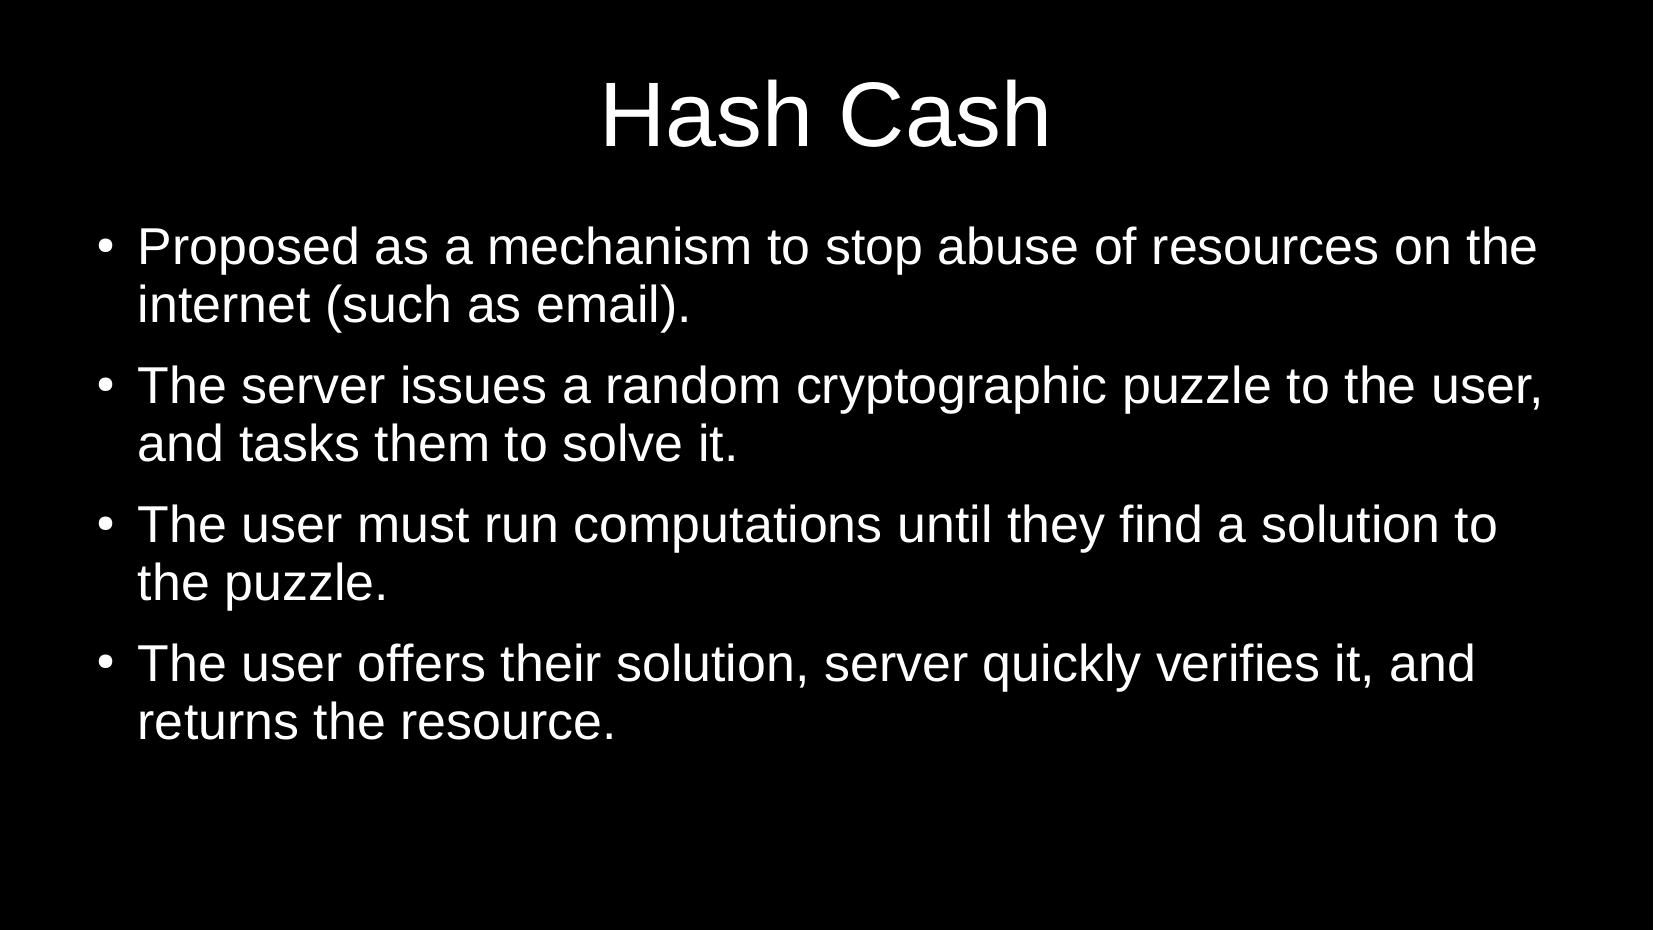

# Hash Cash
Proposed as a mechanism to stop abuse of resources on the internet (such as email).
The server issues a random cryptographic puzzle to the user, and tasks them to solve it.
The user must run computations until they find a solution to the puzzle.
The user offers their solution, server quickly verifies it, and returns the resource.